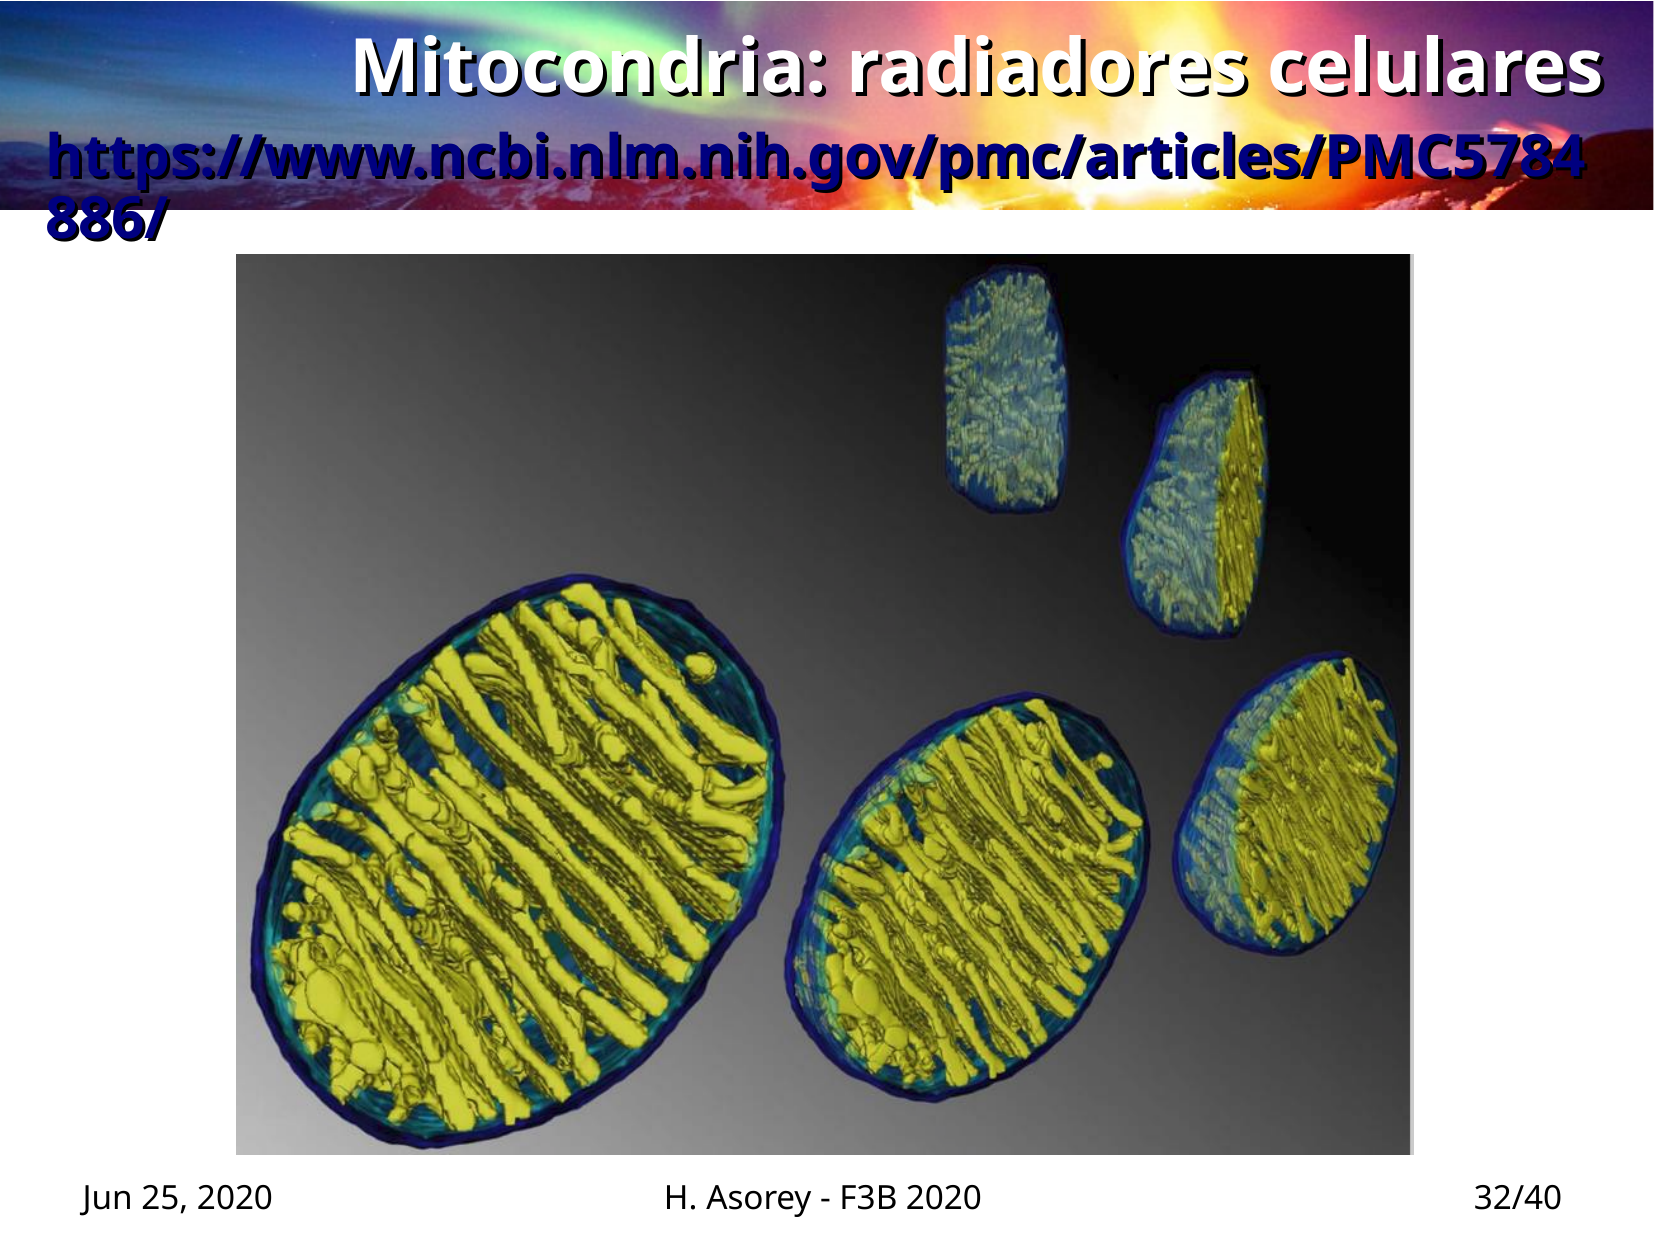

# Mitocondria: radiadores celulares https://www.ncbi.nlm.nih.gov/pmc/articles/PMC5784886/
Jun 25, 2020
H. Asorey - F3B 2020
32